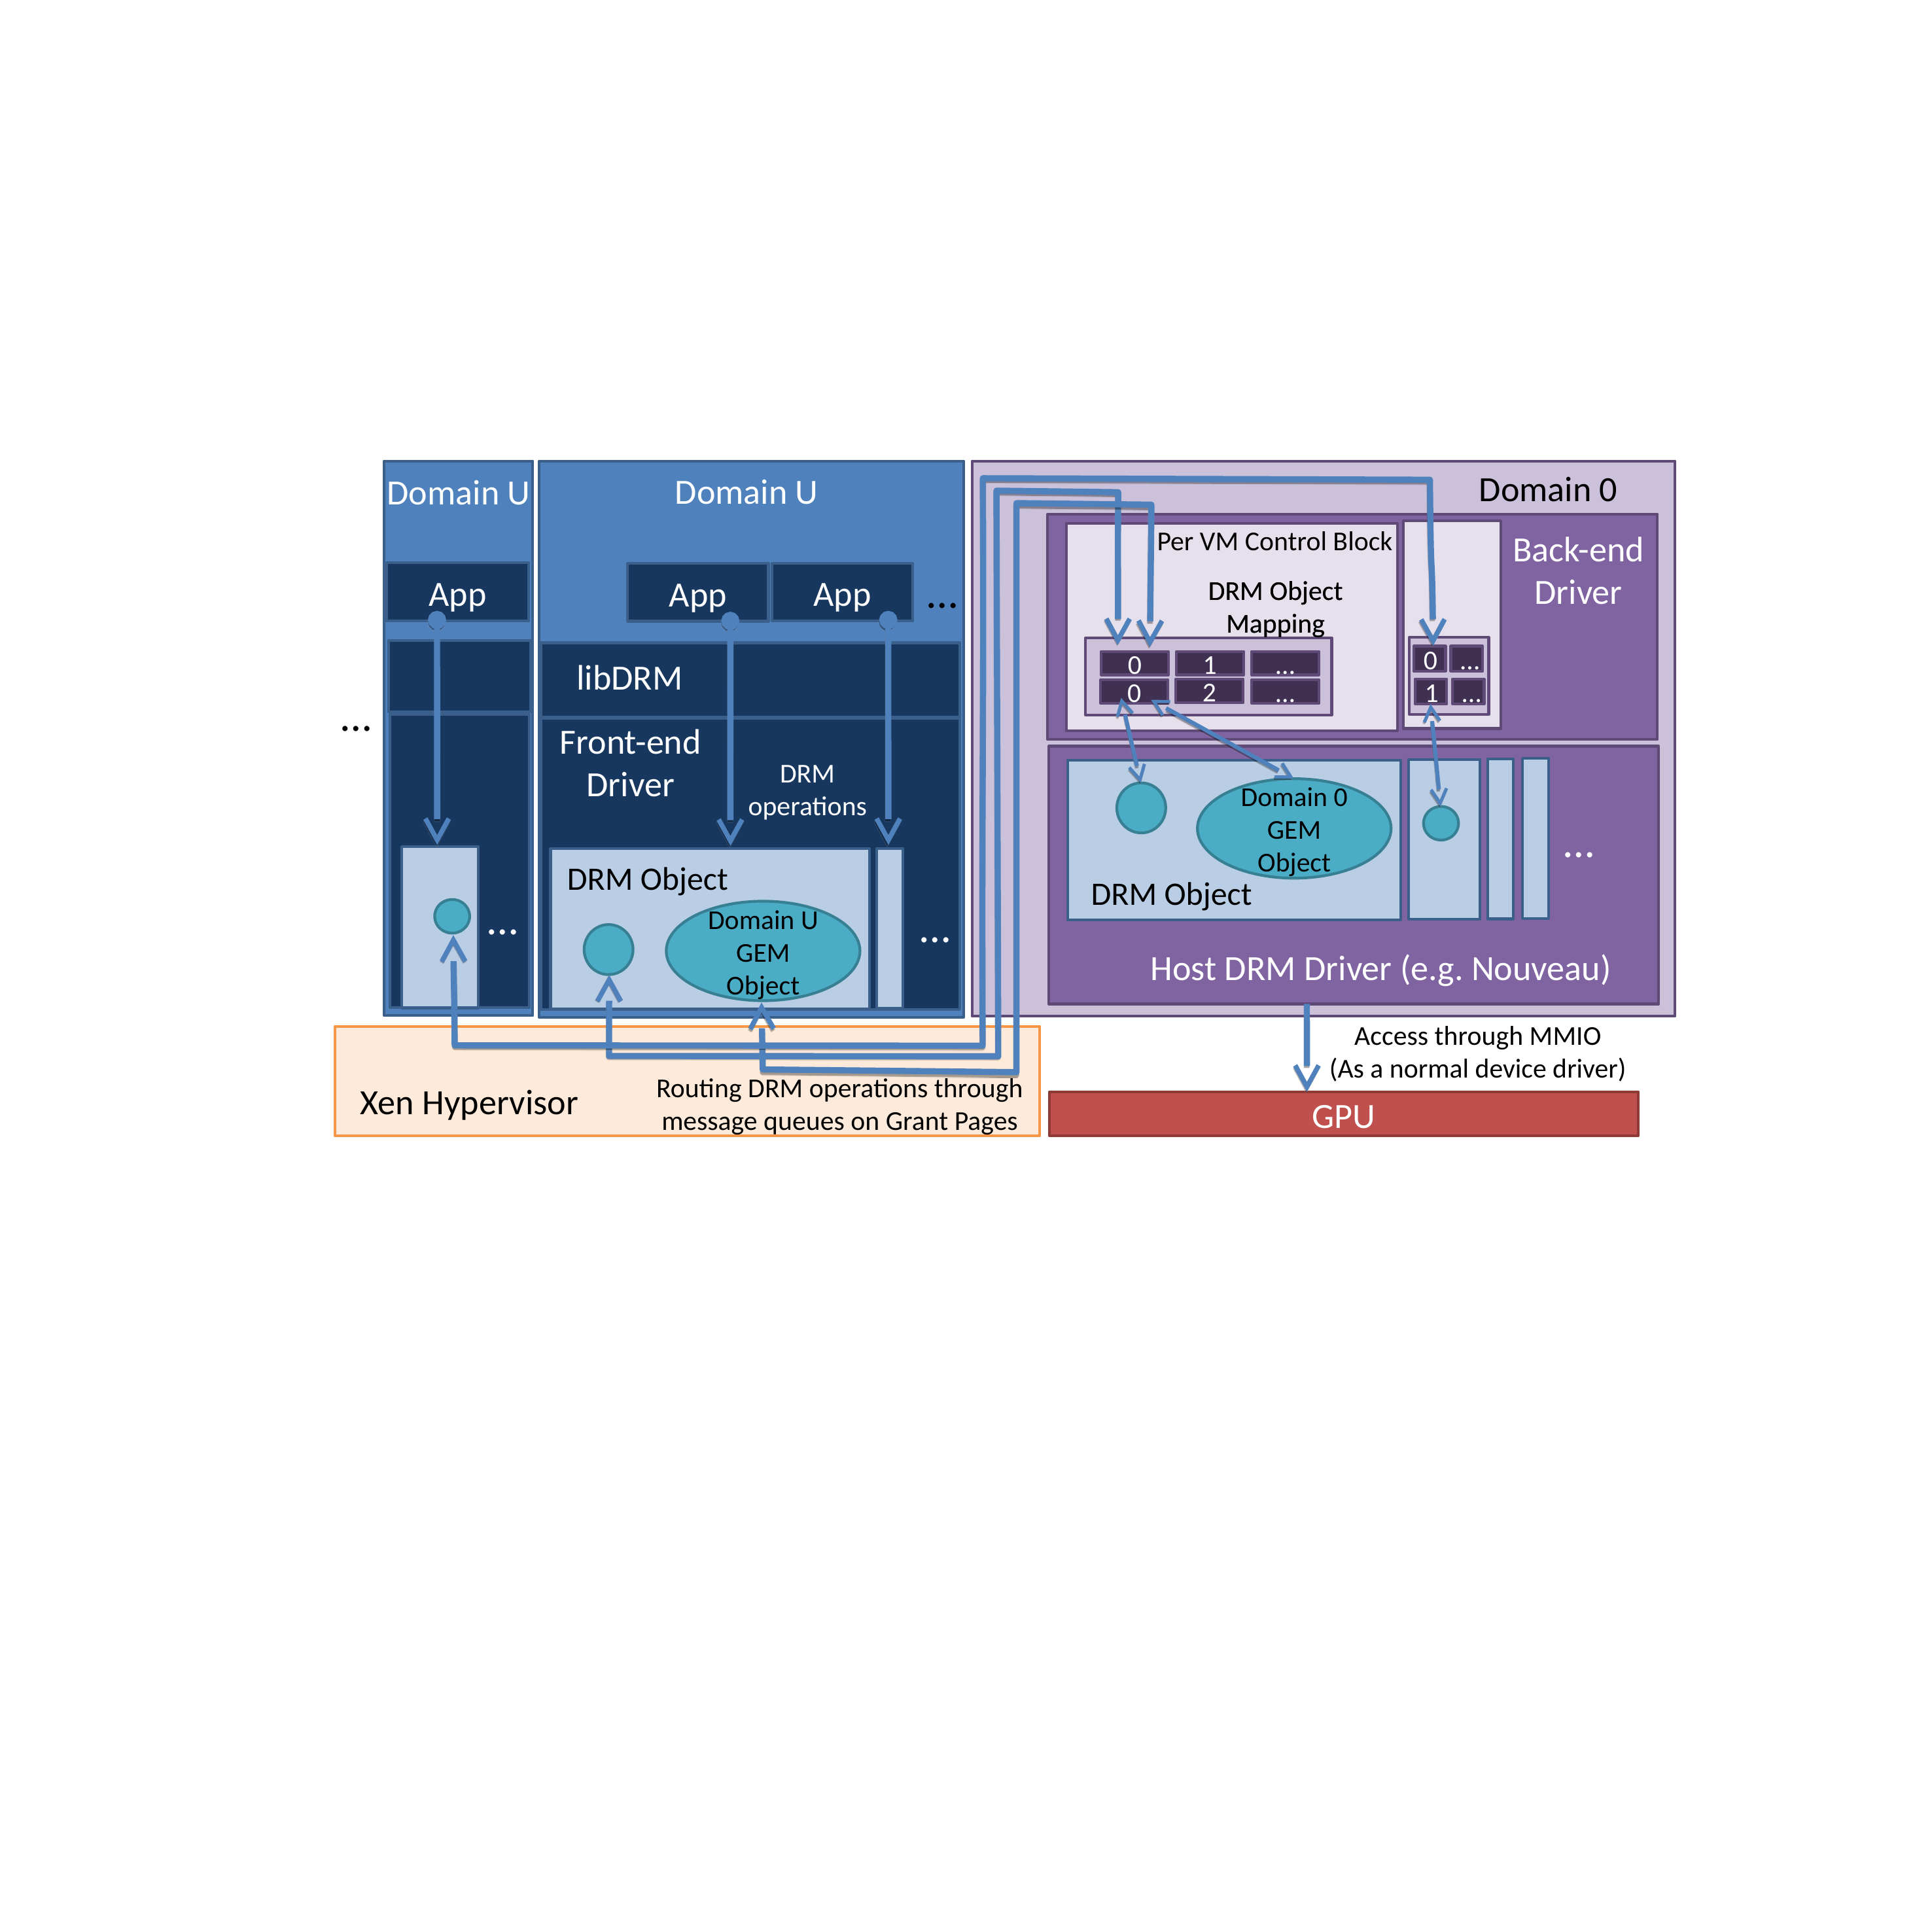

Domain 0
Domain U
Domain U
Per VM Control Block
Back-end
Driver
…
App
App
App
DRM Object
Mapping
DRM Object
Mapping
0
…
1
…
0
1
…
2
0
…
libDRM
…
Front-end
Driver
DRM
operations
Domain 0
GEM
Object
…
DRM Object
DRM Object
…
…
Domain U
GEM
Object
Host DRM Driver (e.g. Nouveau)
Access through MMIO
(As a normal device driver)
Routing DRM operations through
message queues on Grant Pages
Xen Hypervisor
GPU